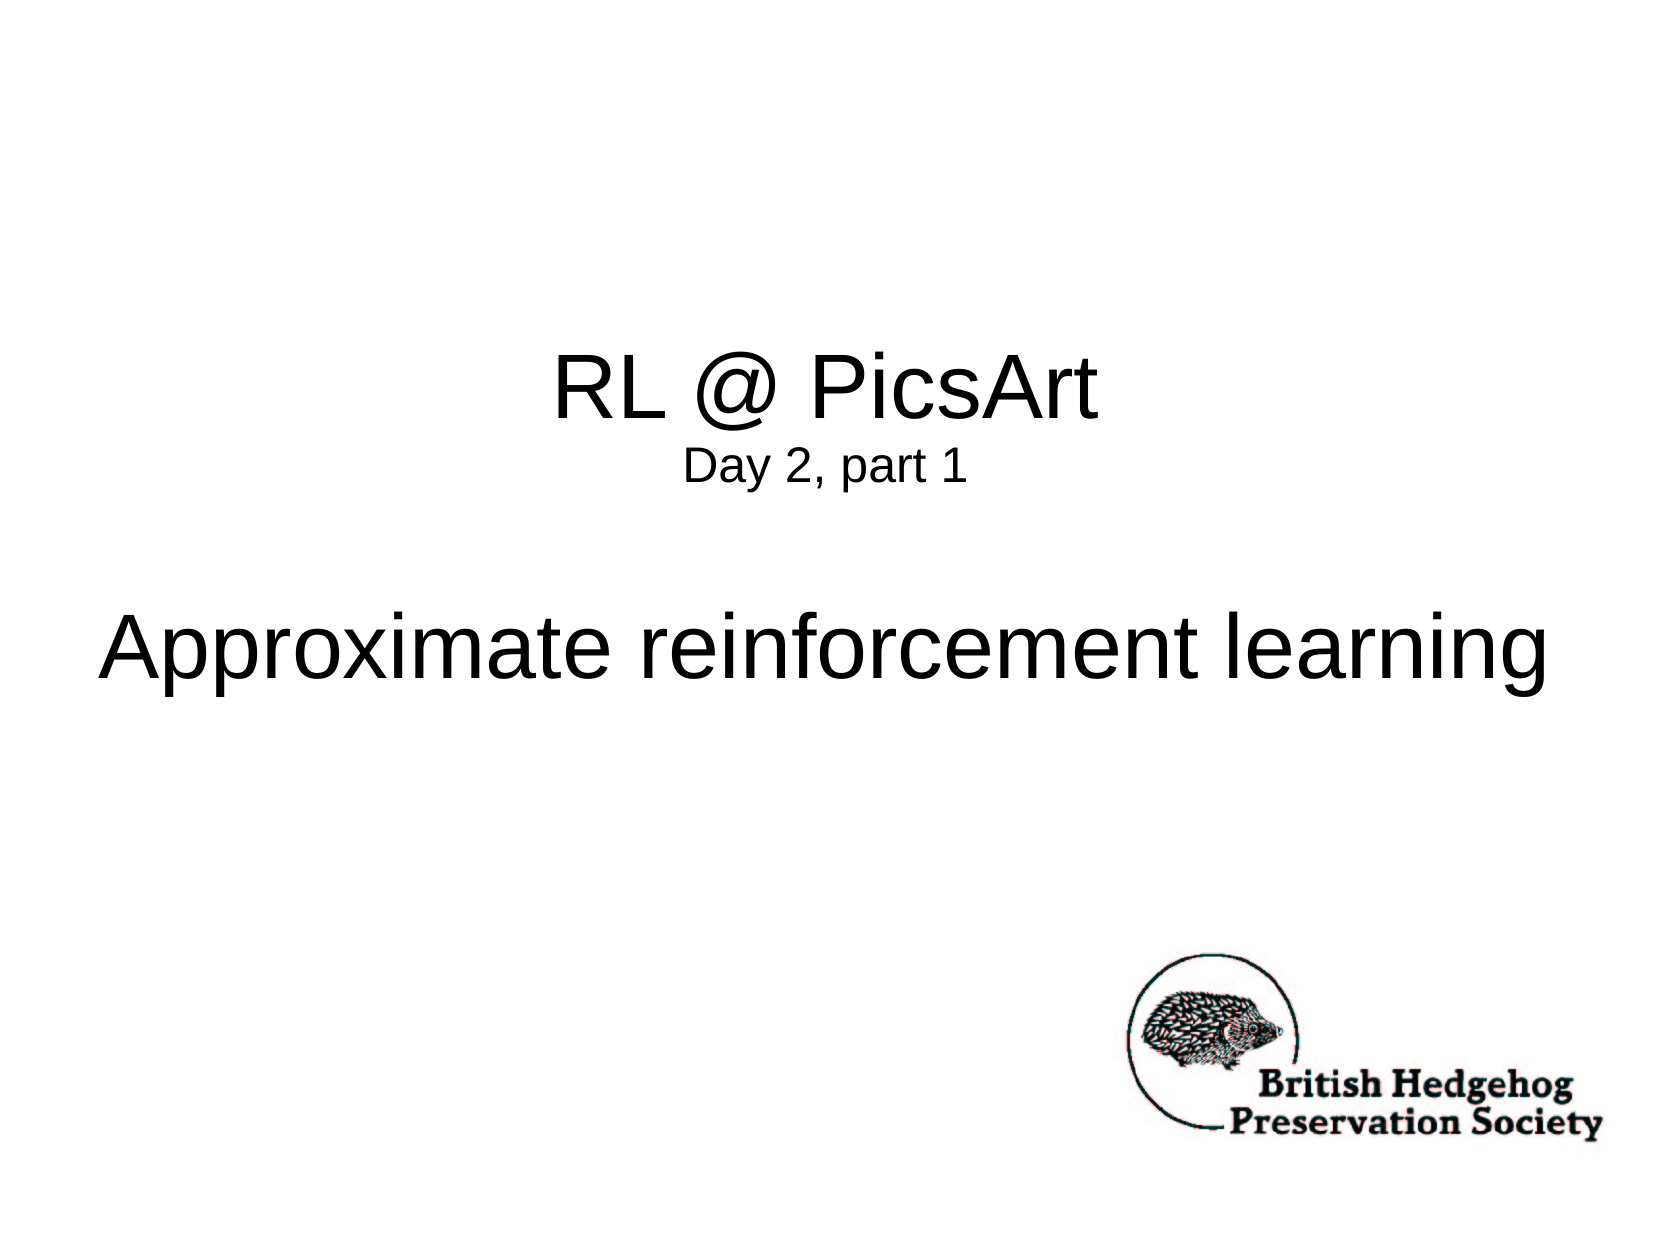

RL @ PicsArt
Day 2, part 1
Approximate reinforcement learning
1